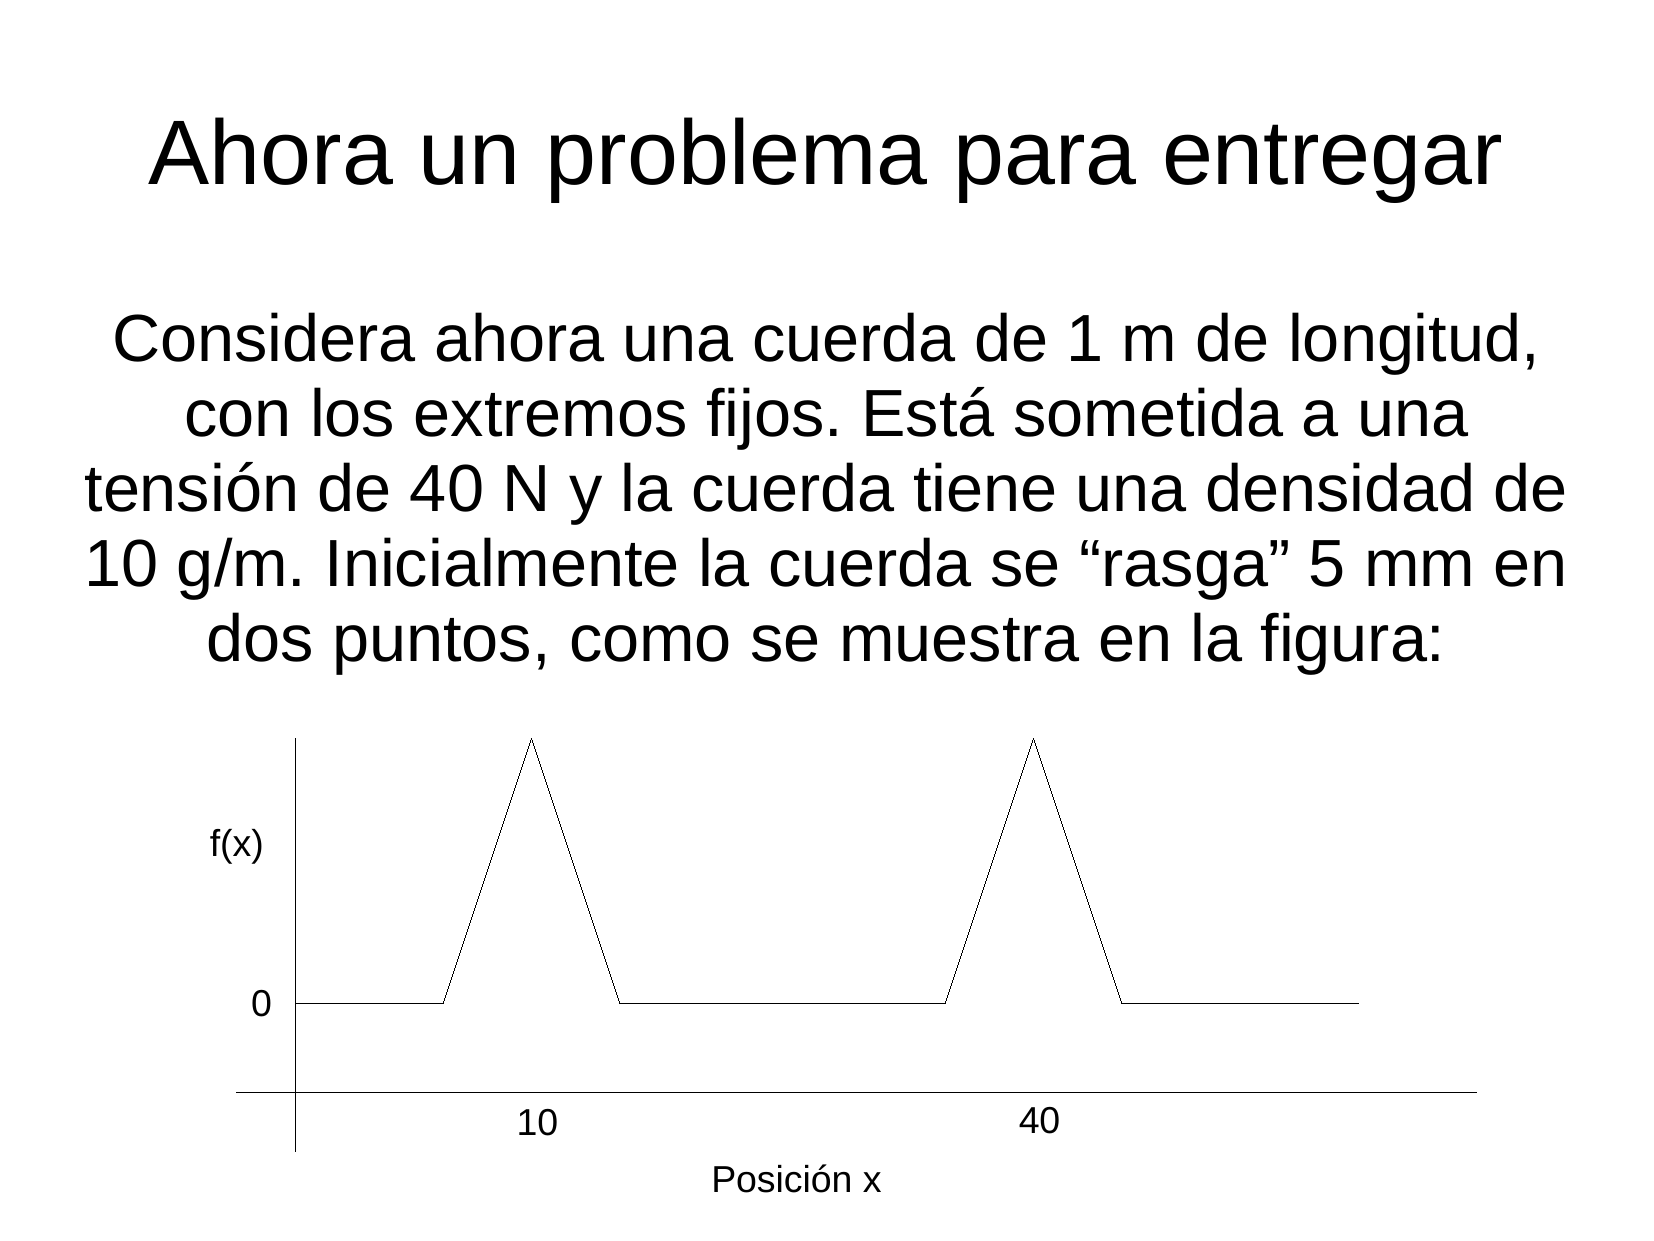

# Ahora un problema para entregar
Considera ahora una cuerda de 1 m de longitud, con los extremos fijos. Está sometida a una tensión de 40 N y la cuerda tiene una densidad de 10 g/m. Inicialmente la cuerda se “rasga” 5 mm en dos puntos, como se muestra en la figura:
f(x)
0
40
10
Posición x